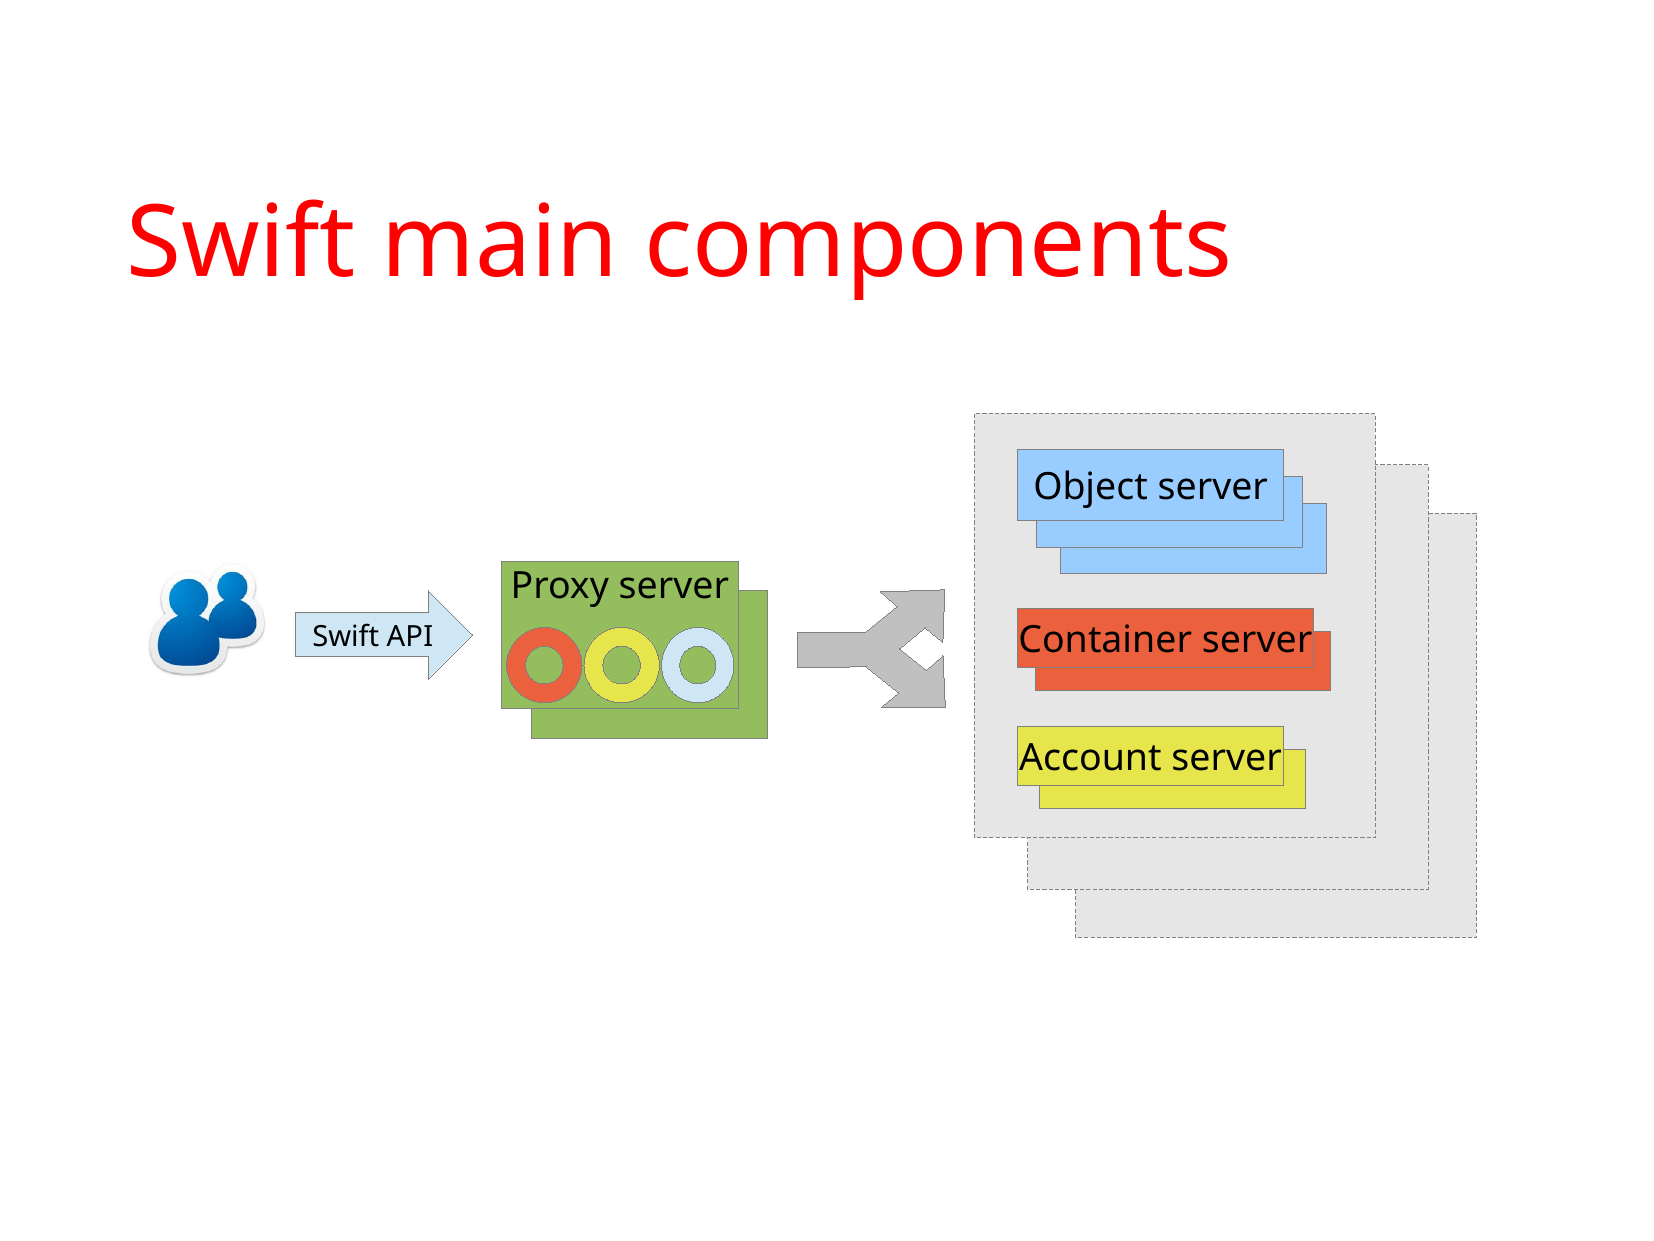

# Swift main components
Object server
Proxy server
Swift API
Container server
Account server